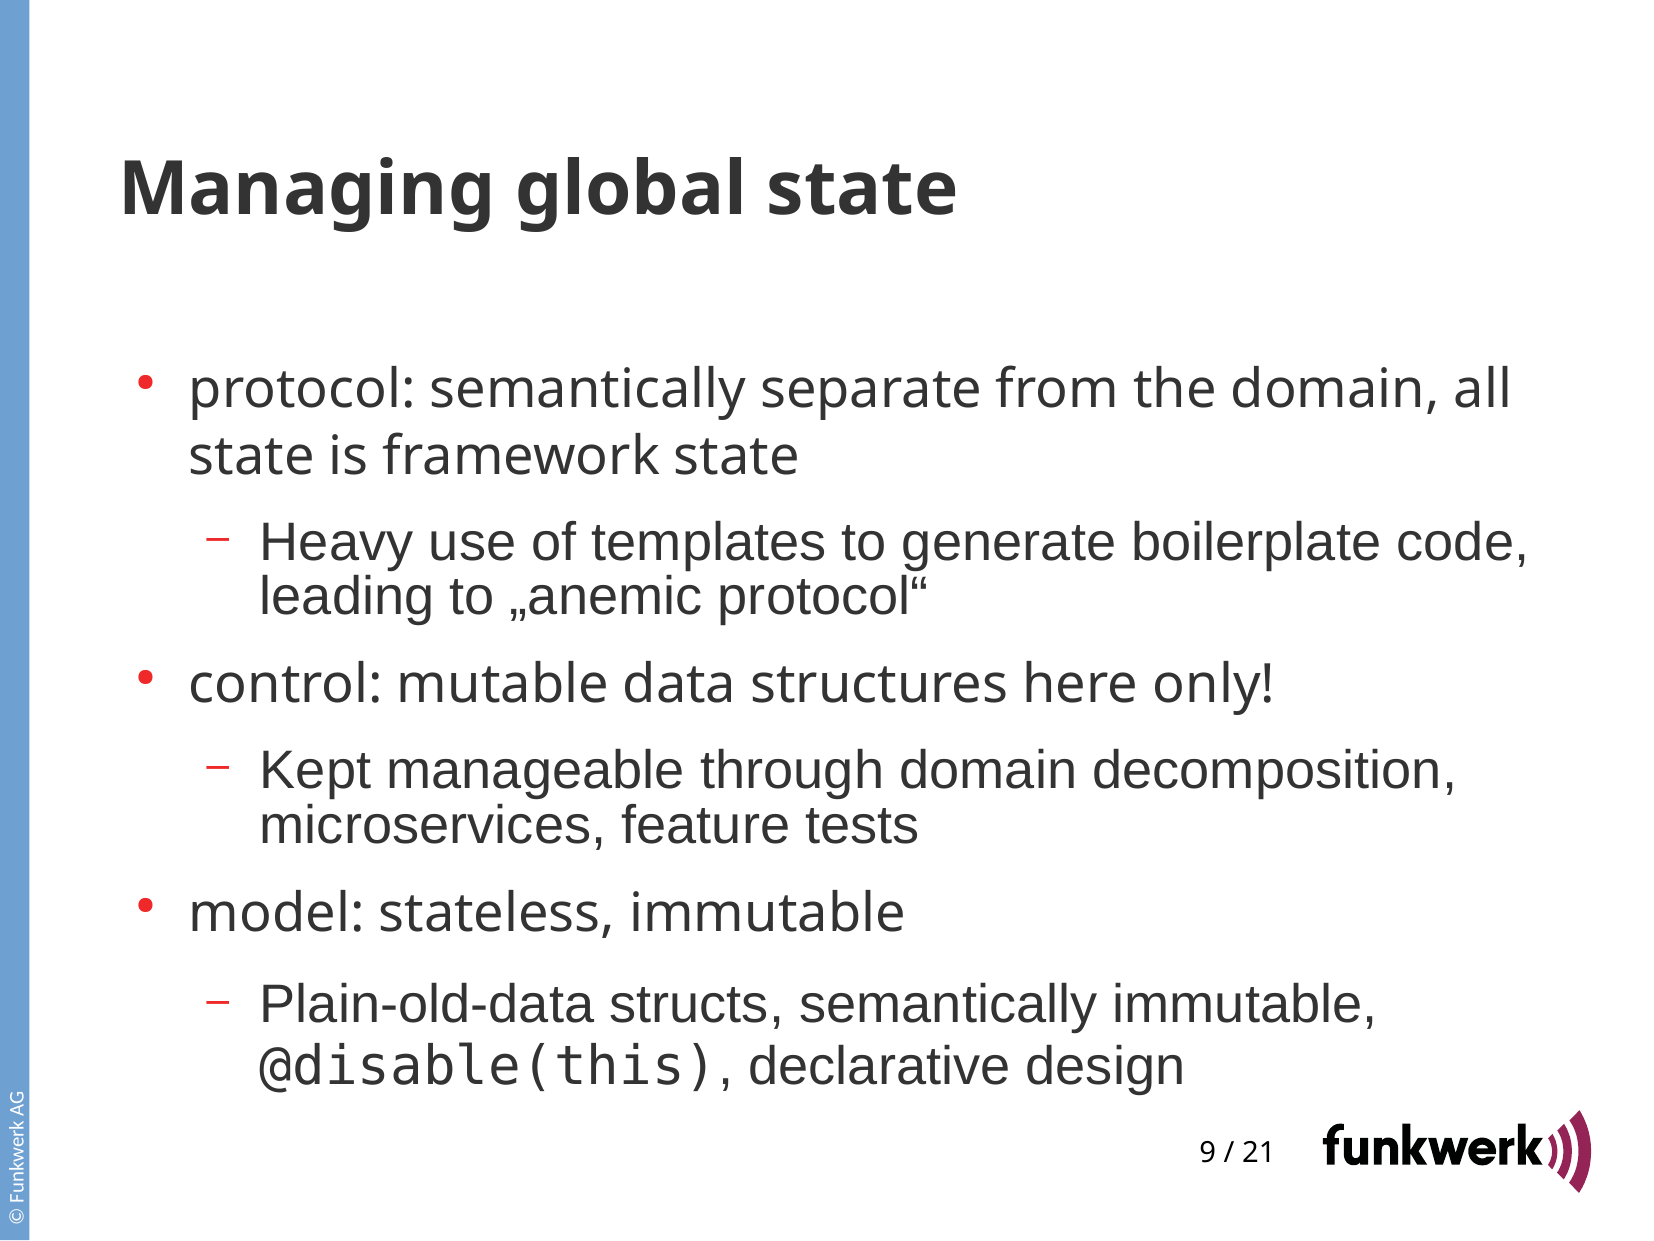

# Managing global state
protocol: semantically separate from the domain, all state is framework state
Heavy use of templates to generate boilerplate code, leading to „anemic protocol“
control: mutable data structures here only!
Kept manageable through domain decomposition, microservices, feature tests
model: stateless, immutable
Plain-old-data structs, semantically immutable, 	@disable(this), declarative design
9